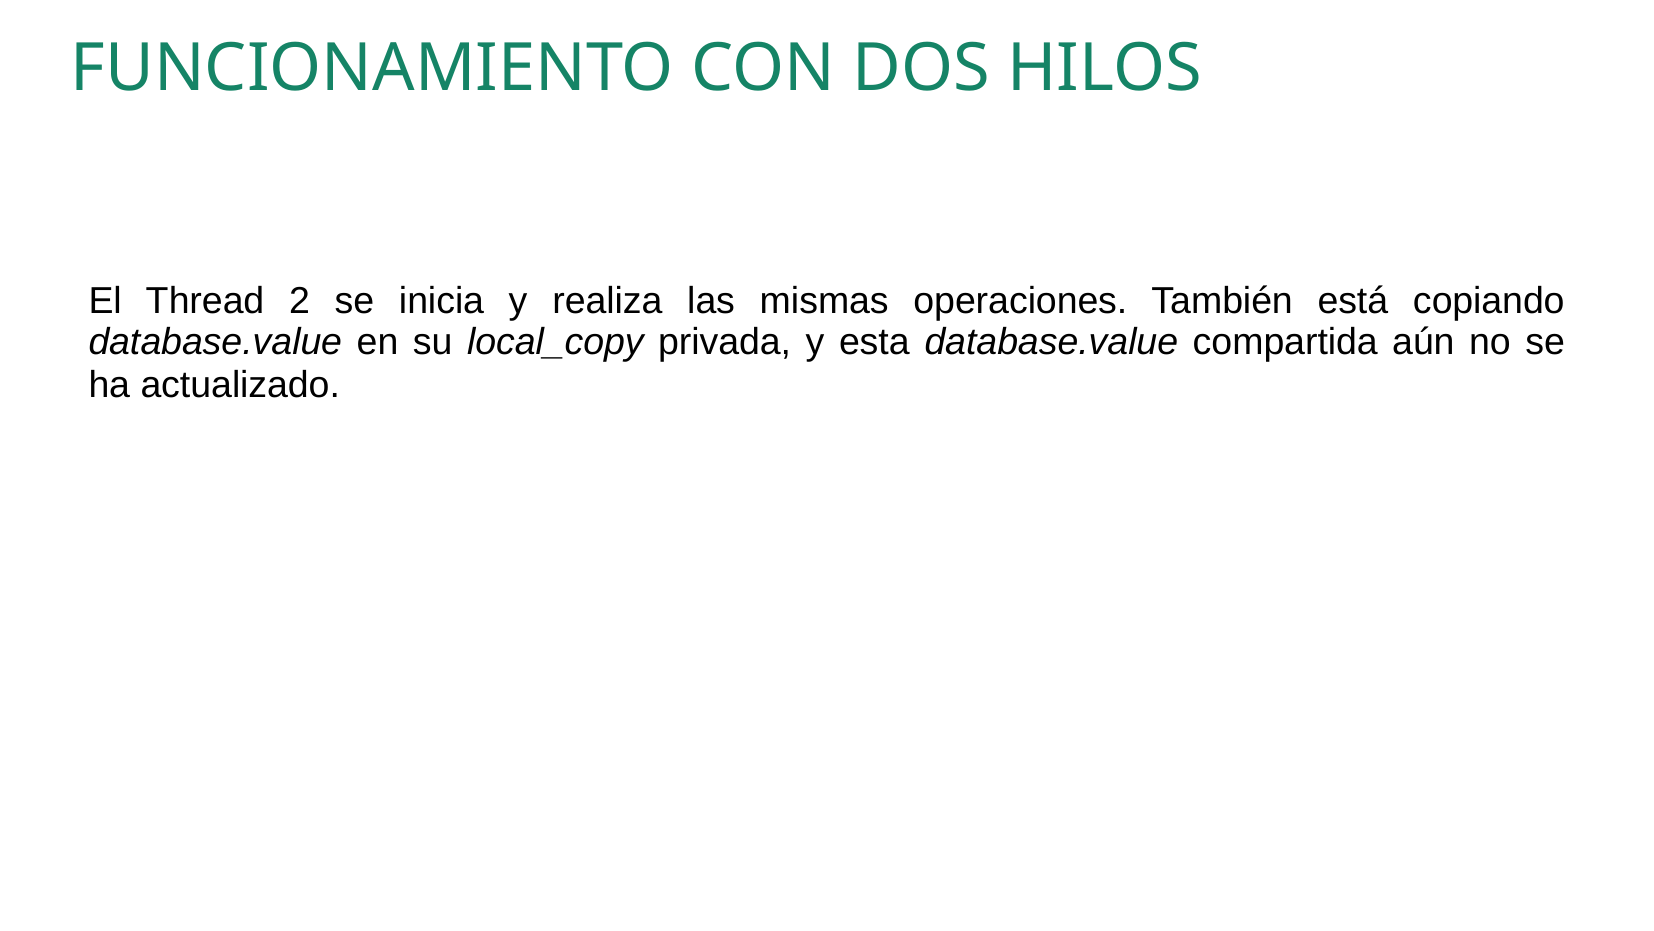

# FUNCIONAMIENTO CON DOS HILOS
El Thread 2 se inicia y realiza las mismas operaciones. También está copiando database.value en su local_copy privada, y esta database.value compartida aún no se ha actualizado.